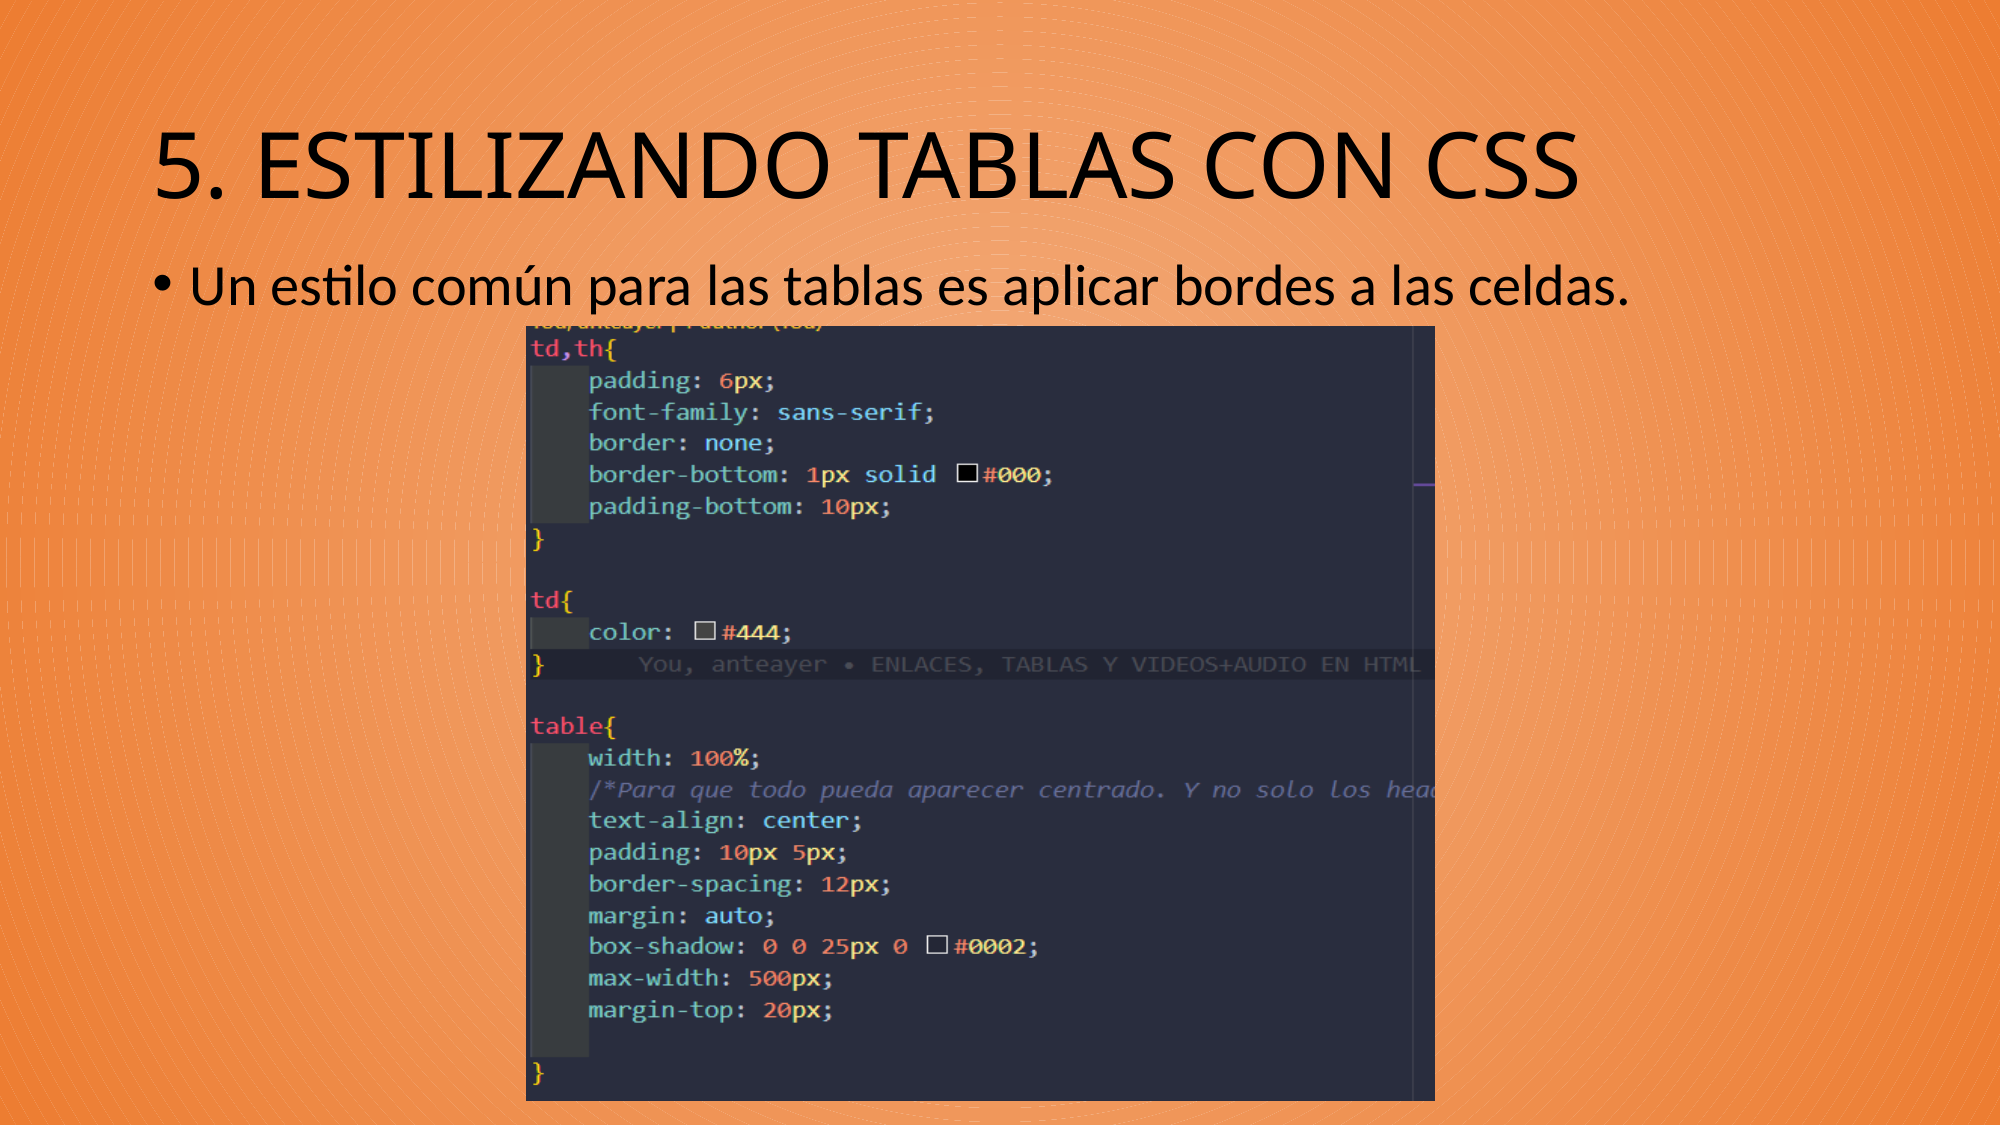

# 5. ESTILIZANDO TABLAS CON CSS
Un estilo común para las tablas es aplicar bordes a las celdas.